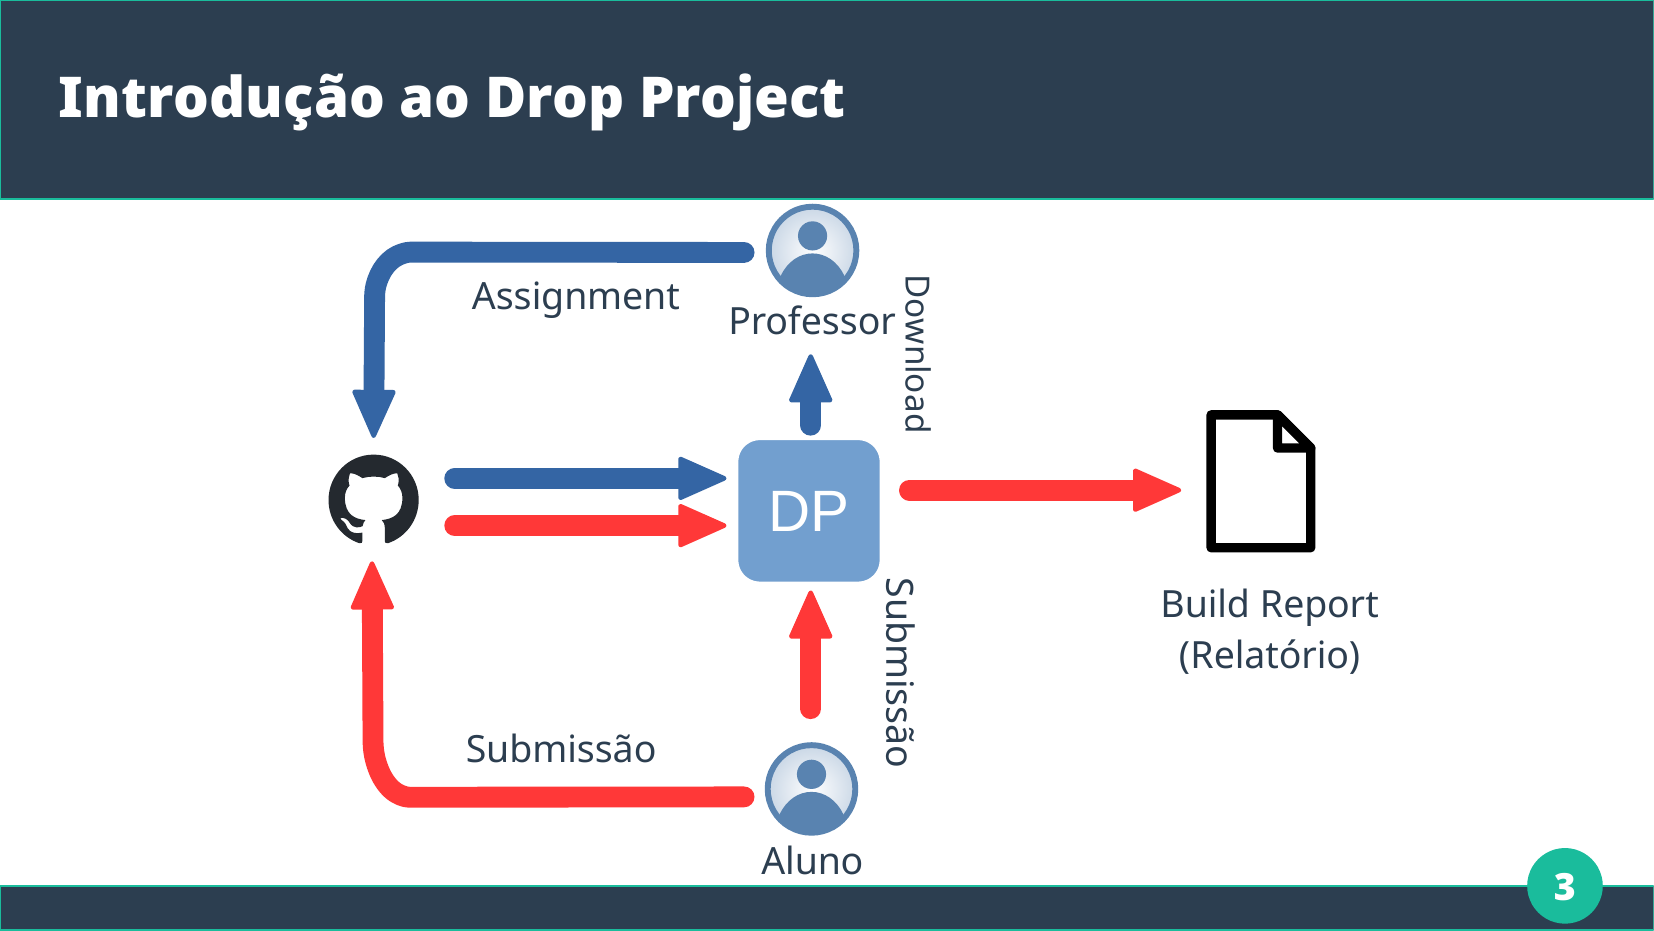

# Introdução ao Drop Project
Assignment
Professor
Download
DP
Build Report (Relatório)
Submissão
Submissão
Aluno
3